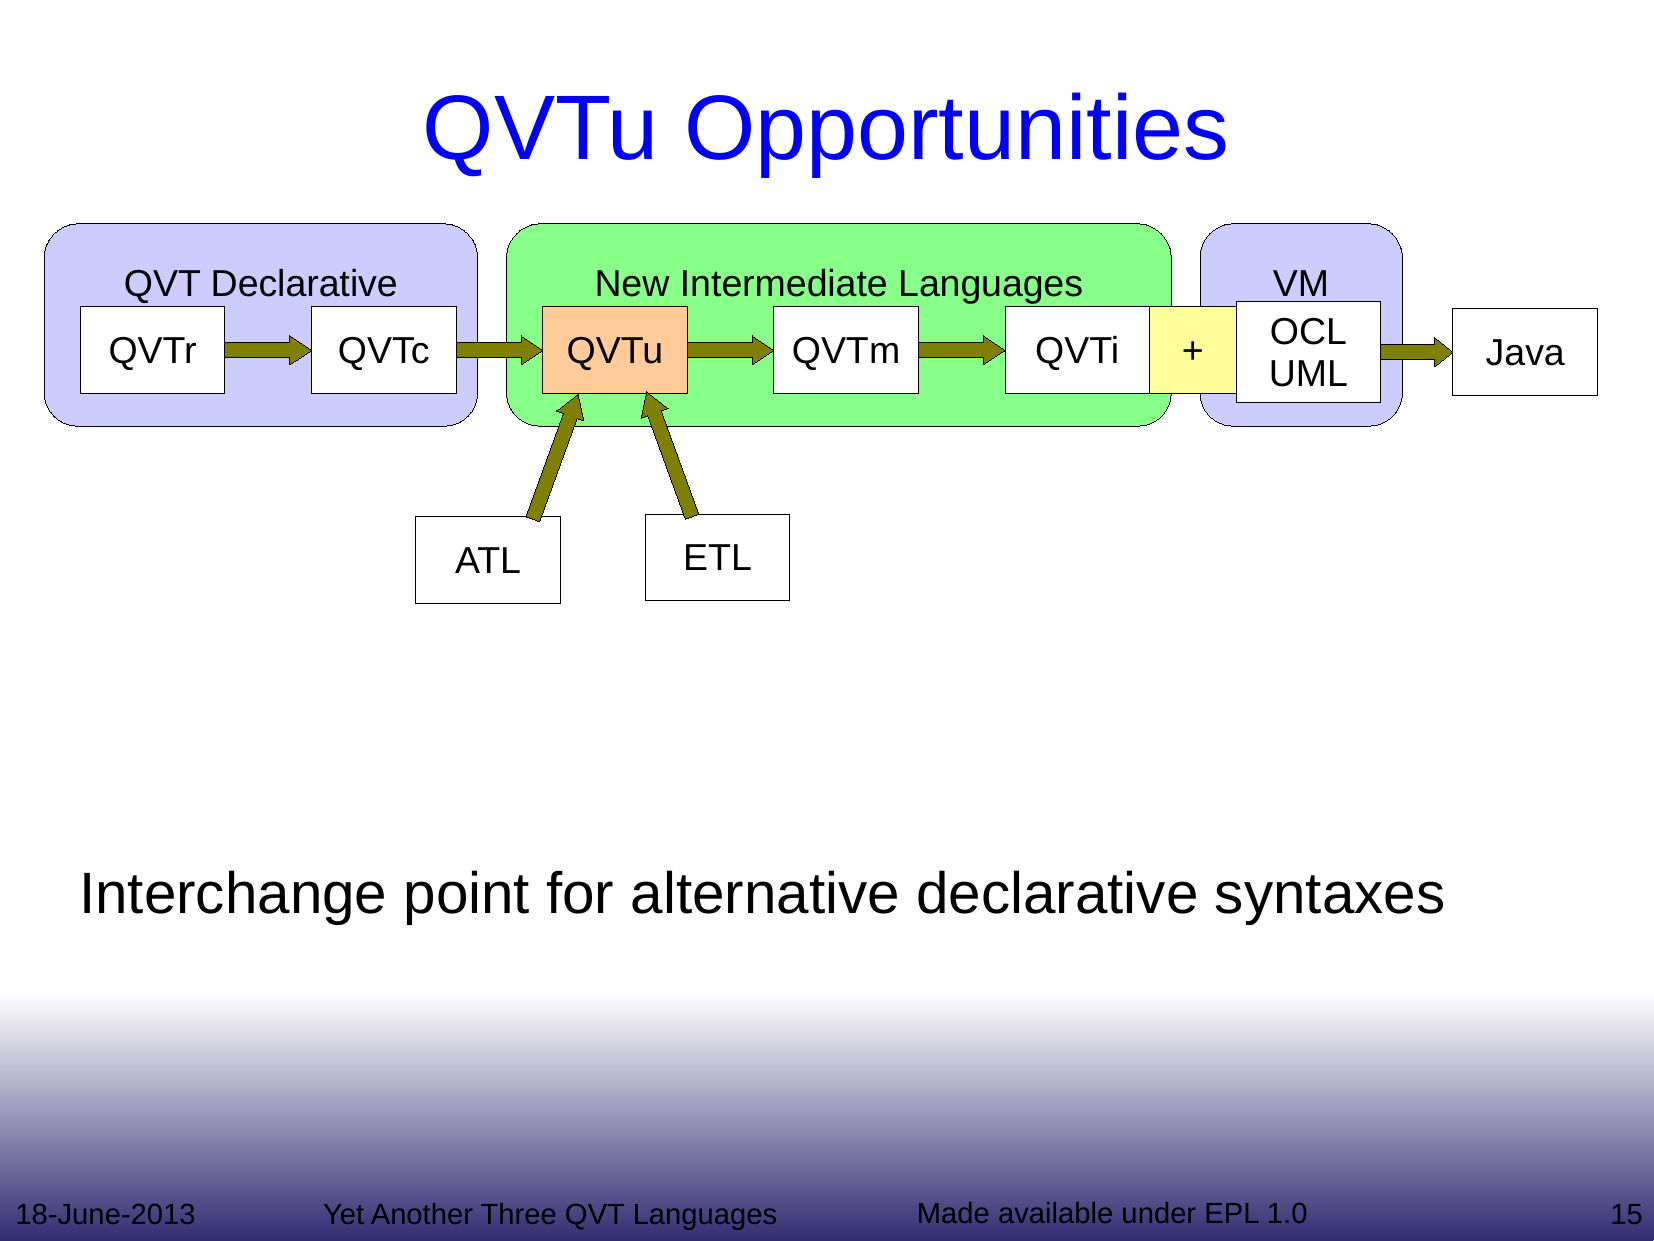

# QVTu Opportunities
QVT Declarative
New Intermediate Languages
VM
OCL
UML
QVTr
QVTc
QVTc
QVTu
QVTm
QVTi
QVTi
+
Java
ETL
ATL
Interchange point for alternative declarative syntaxes
18-June-2013
Yet Another Three QVT Languages
15